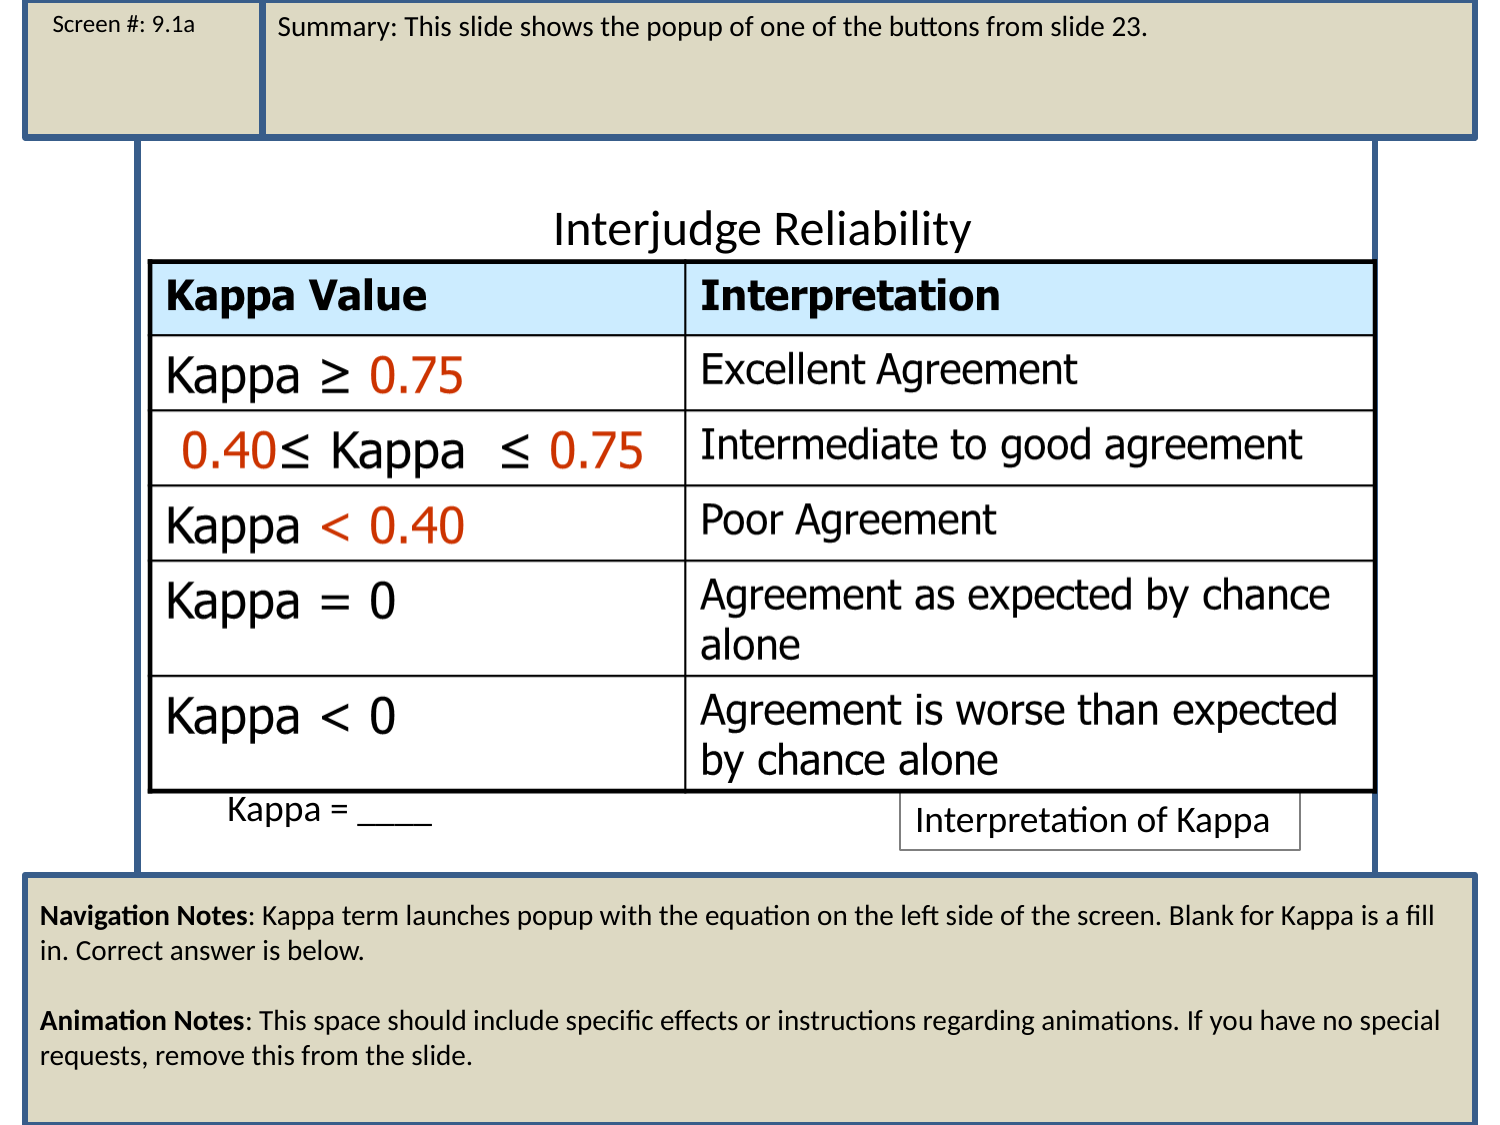

Screen #: 9.1a
Summary: This slide shows the popup of one of the buttons from slide 23.
Interjudge Reliability
Percent chance agreement = ____
Overall percent agreement = ____
Kappa = ____
Interpretation of Kappa
Navigation Notes: Kappa term launches popup with the equation on the left side of the screen. Blank for Kappa is a fill in. Correct answer is below.
Animation Notes: This space should include specific effects or instructions regarding animations. If you have no special requests, remove this from the slide.